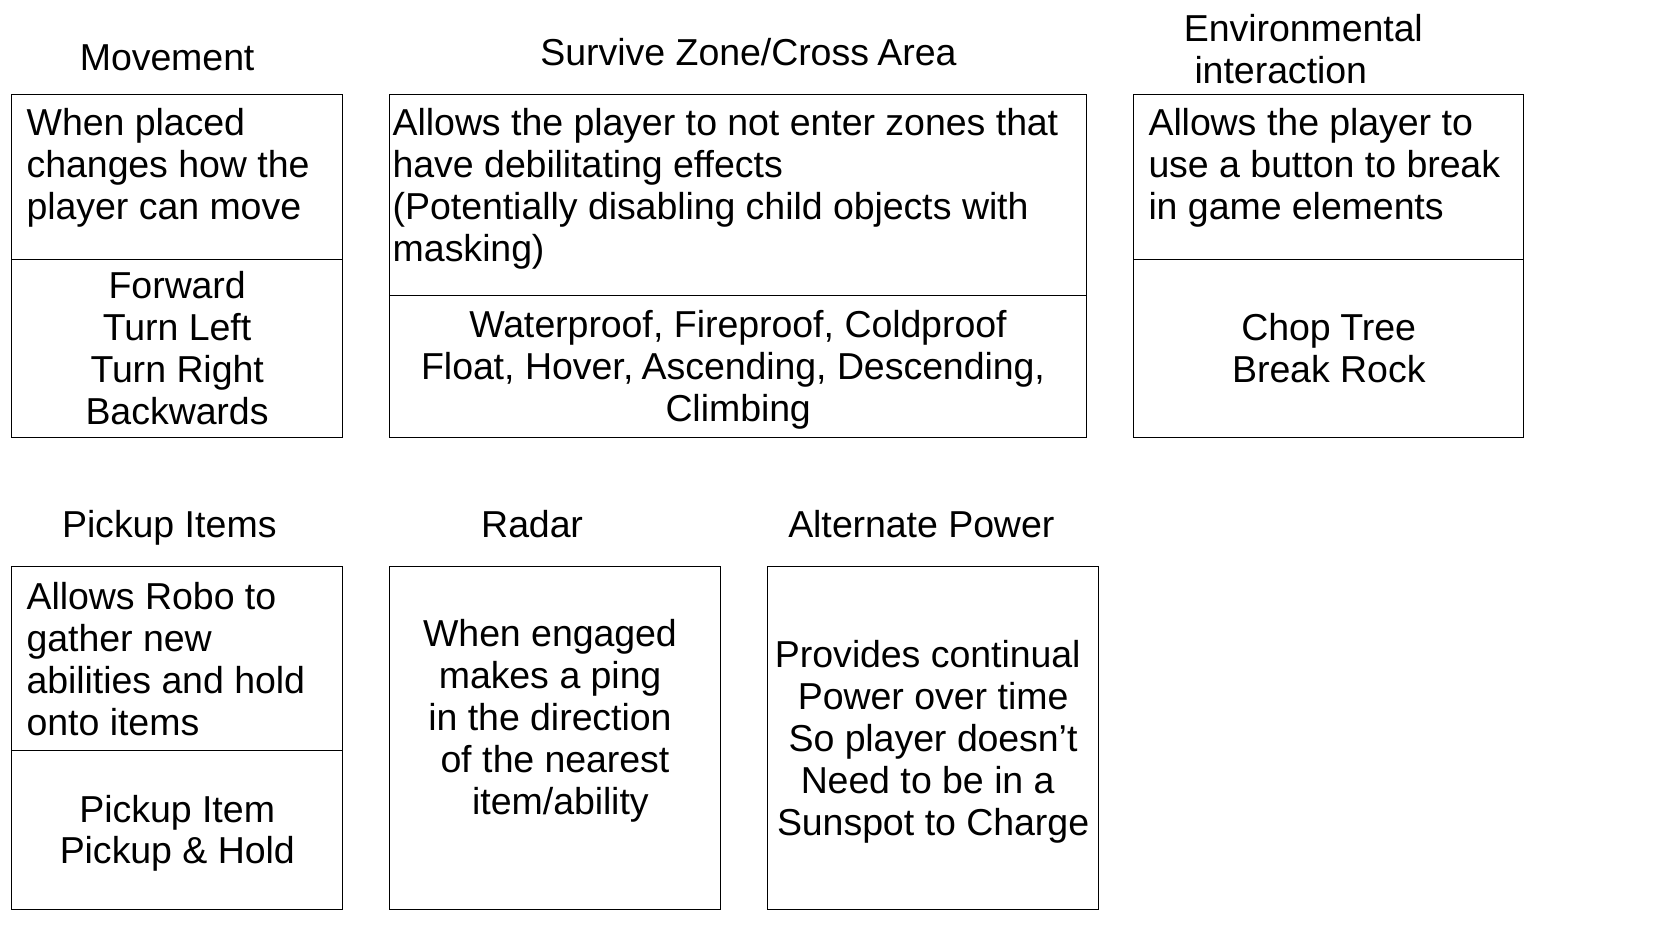

Environmental
 interaction
Survive Zone/Cross Area
Movement
When placed changes how the player can move
Allows the player to not enter zones that have debilitating effects
(Potentially disabling child objects with masking)
Allows the player to use a button to break in game elements
Forward
Turn Left
Turn Right
Backwards
Chop Tree
Break Rock
Waterproof, Fireproof, Coldproof
Float, Hover, Ascending, Descending,
Climbing
Pickup Items
Radar
Alternate Power
When engaged
makes a ping
in the direction
of the nearest
 item/ability
Provides continual
Power over time
So player doesn’t
Need to be in a
Sunspot to Charge
Allows Robo to gather new abilities and hold onto items
Pickup Item
Pickup & Hold